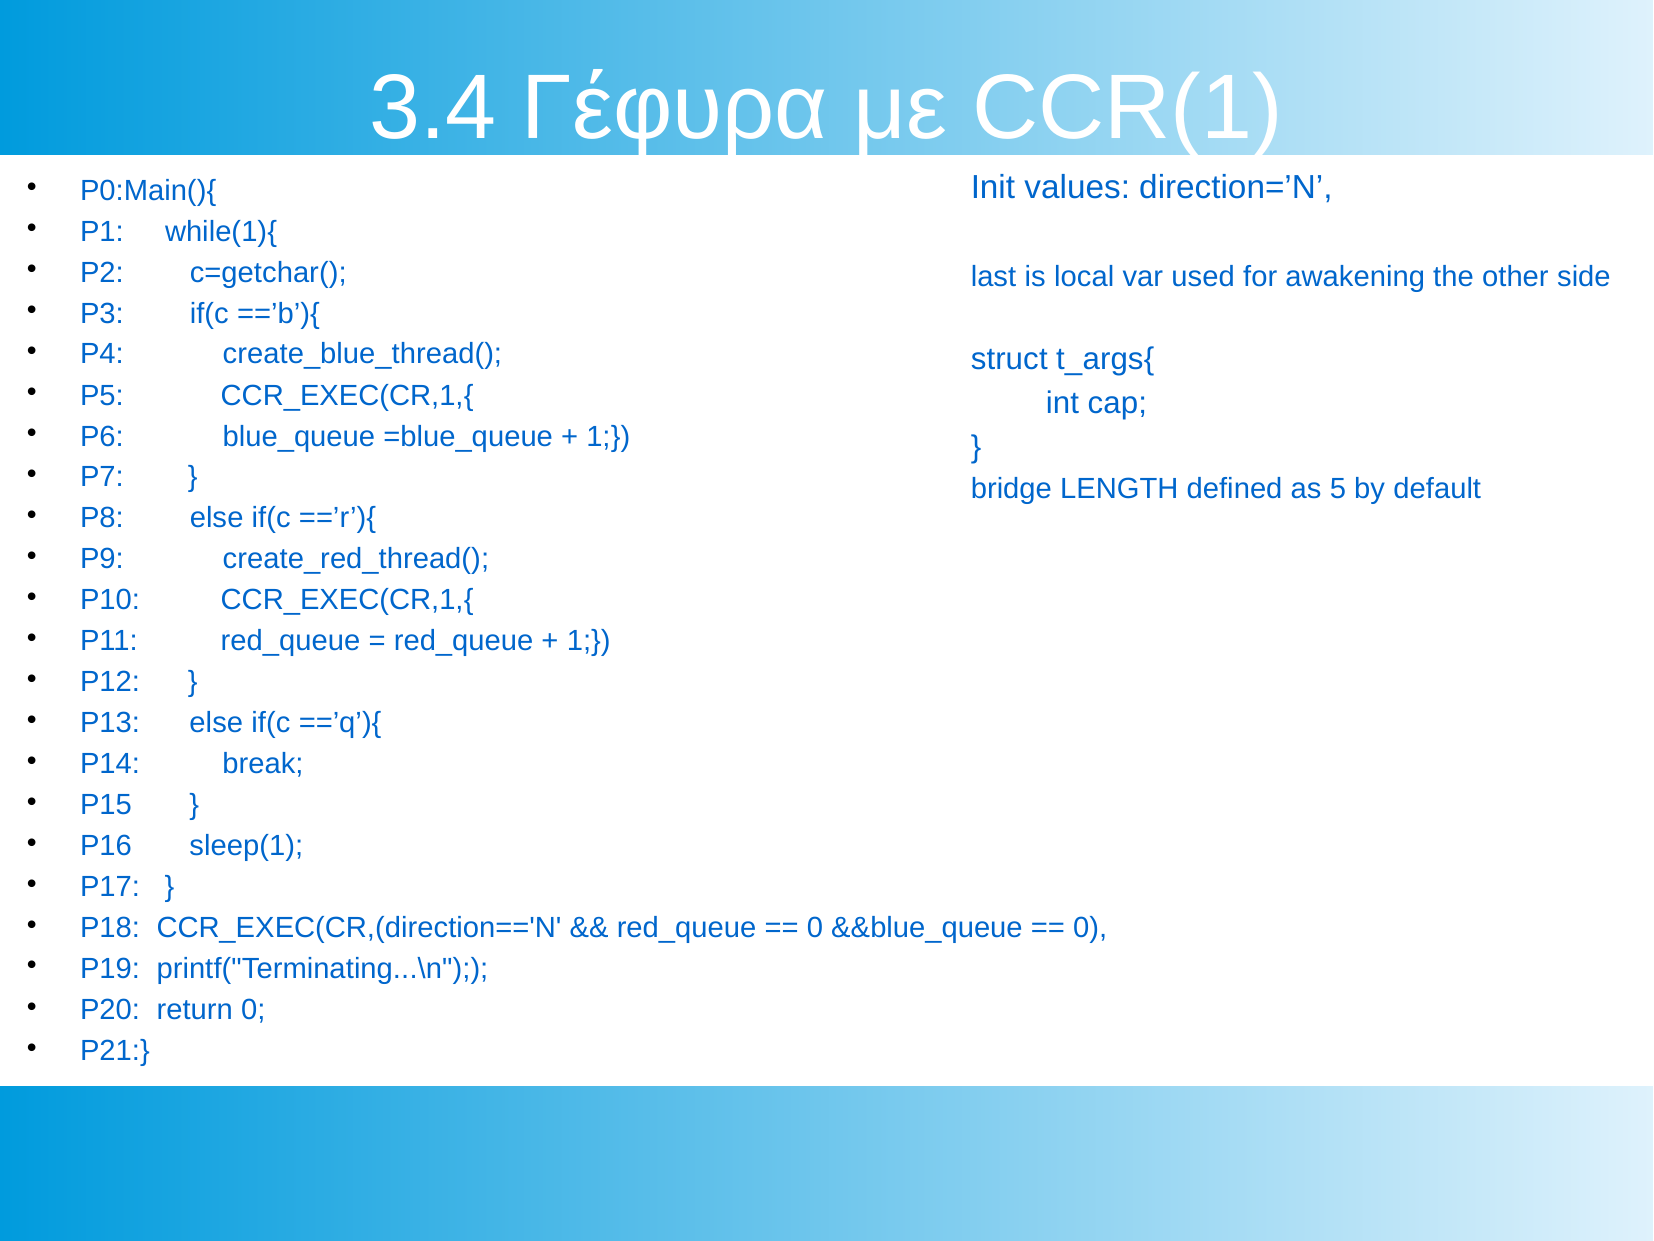

3.4 Γέφυρα με CCR(1)
Init values: direction=’N’,
last is local var used for awakening the other side
struct t_args{
	int cap;
}
bridge LENGTH defined as 5 by default
P0:Main(){
P1: while(1){
P2: c=getchar();
P3: if(c ==’b’){
P4: create_blue_thread();
P5:	 CCR_EXEC(CR,1,{
P6: blue_queue =blue_queue + 1;})
P7:	 }
P8: else if(c ==’r’){
P9: create_red_thread();
P10:	 CCR_EXEC(CR,1,{
P11:	 red_queue = red_queue + 1;})
P12:	 }
P13: else if(c ==’q’){
P14: break;
P15 }
P16 sleep(1);
P17: }
P18: CCR_EXEC(CR,(direction=='N' && red_queue == 0 &&blue_queue == 0),
P19: printf("Terminating...\n"););
P20: return 0;
P21:}